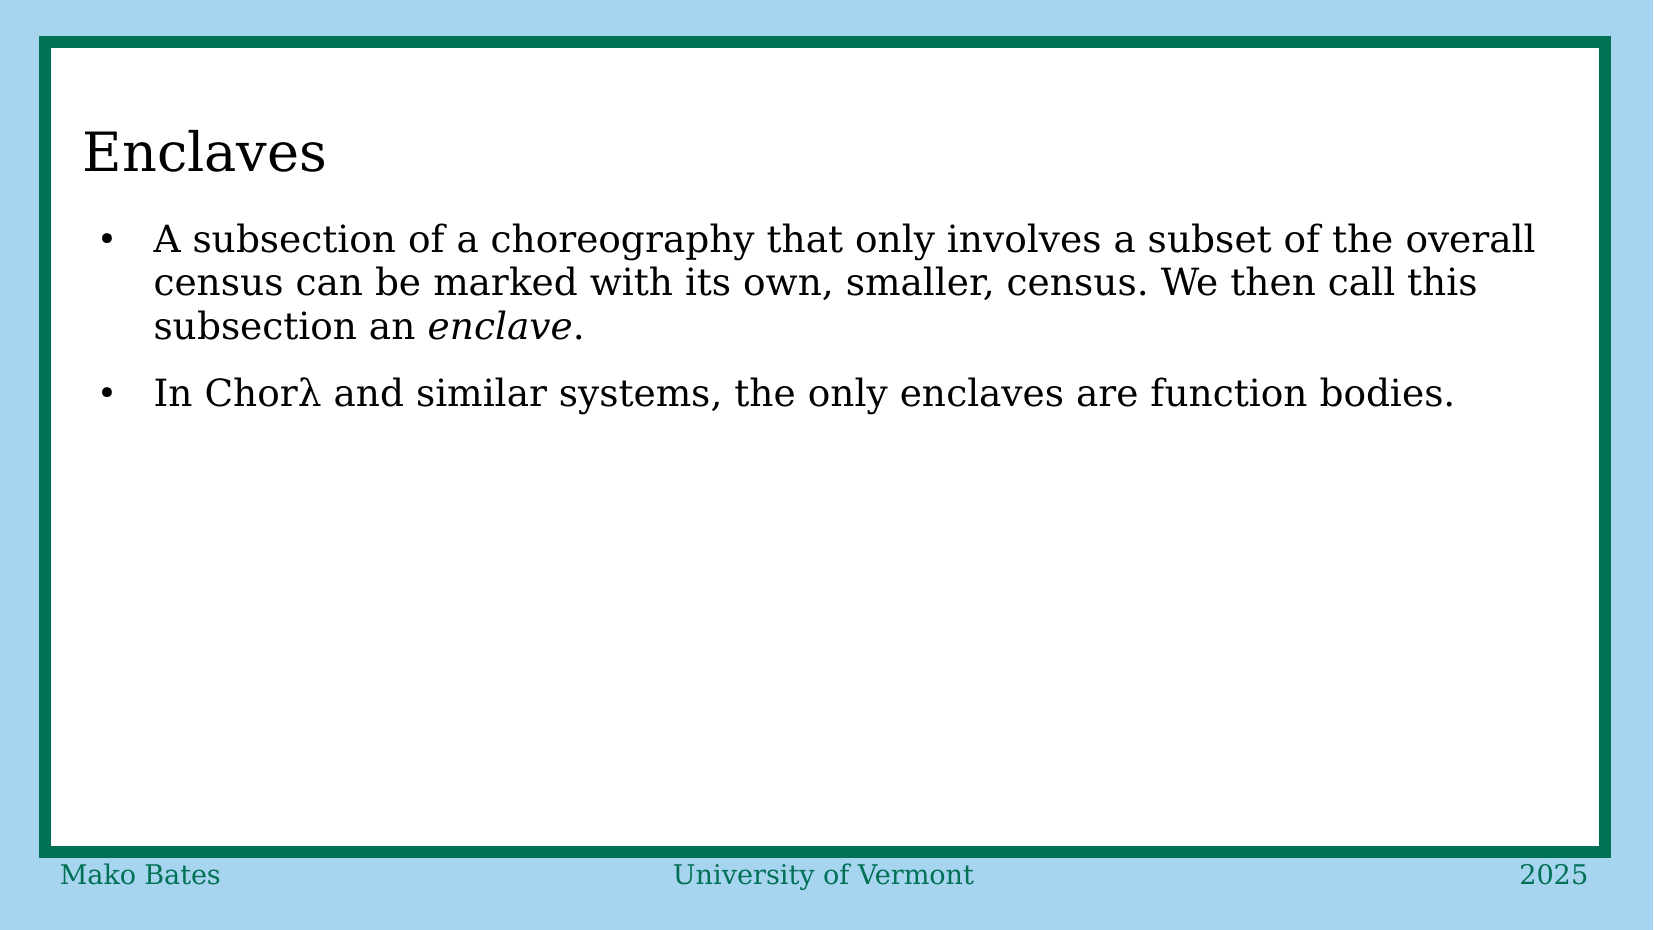

# Enclaves
A subsection of a choreography that only involves a subset of the overall census can be marked with its own, smaller, census. We then call this subsection an enclave.
In Chorλ and similar systems, the only enclaves are function bodies.